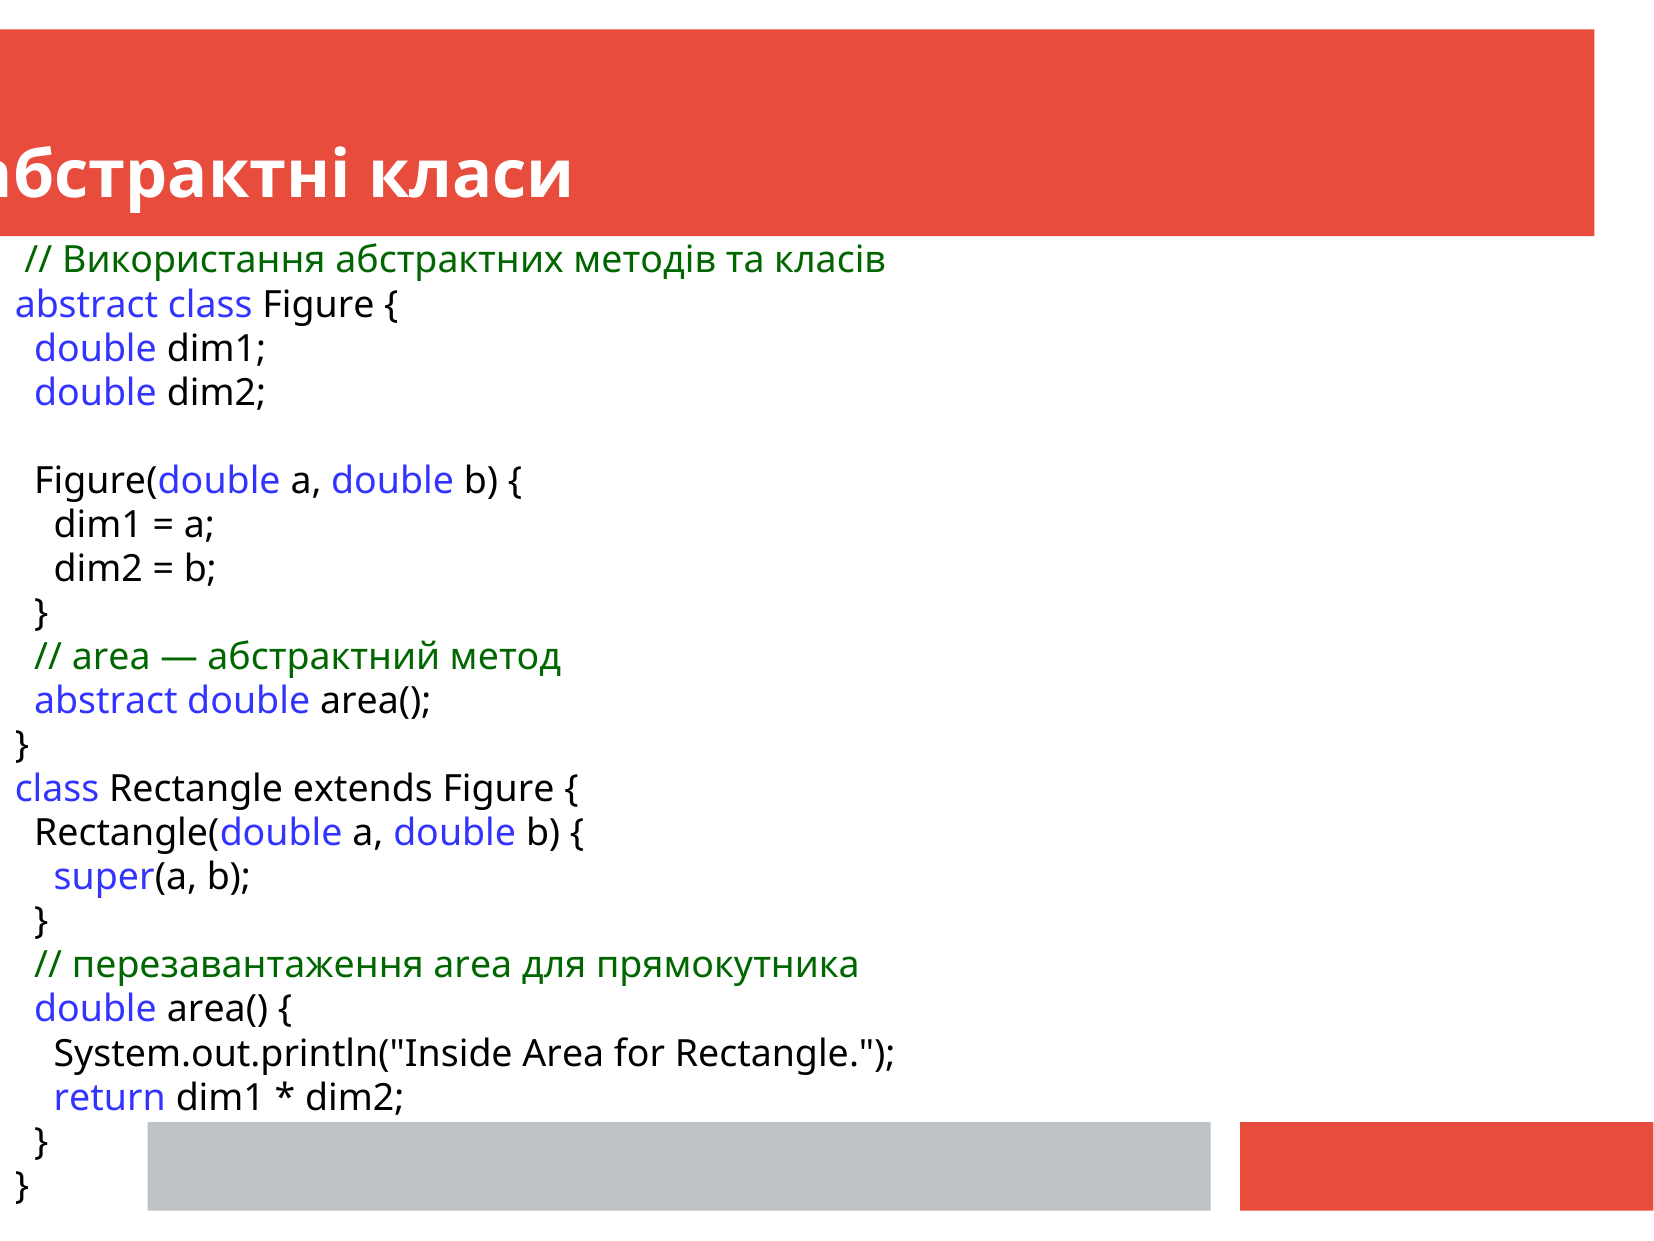

Набстрактні класи
// Використання абстрактних методів та класів
abstract class Figure {
 double dim1;
 double dim2;
 Figure(double a, double b) {
 dim1 = a;
 dim2 = b;
 }
 // area — абстрактний метод
 abstract double area();
}
class Rectangle extends Figure {
 Rectangle(double a, double b) {
 super(a, b);
 }
 // перезавантаження area для прямокутника
 double area() {
 System.out.println("Inside Area for Rectangle.");
 return dim1 * dim2;
 }
}